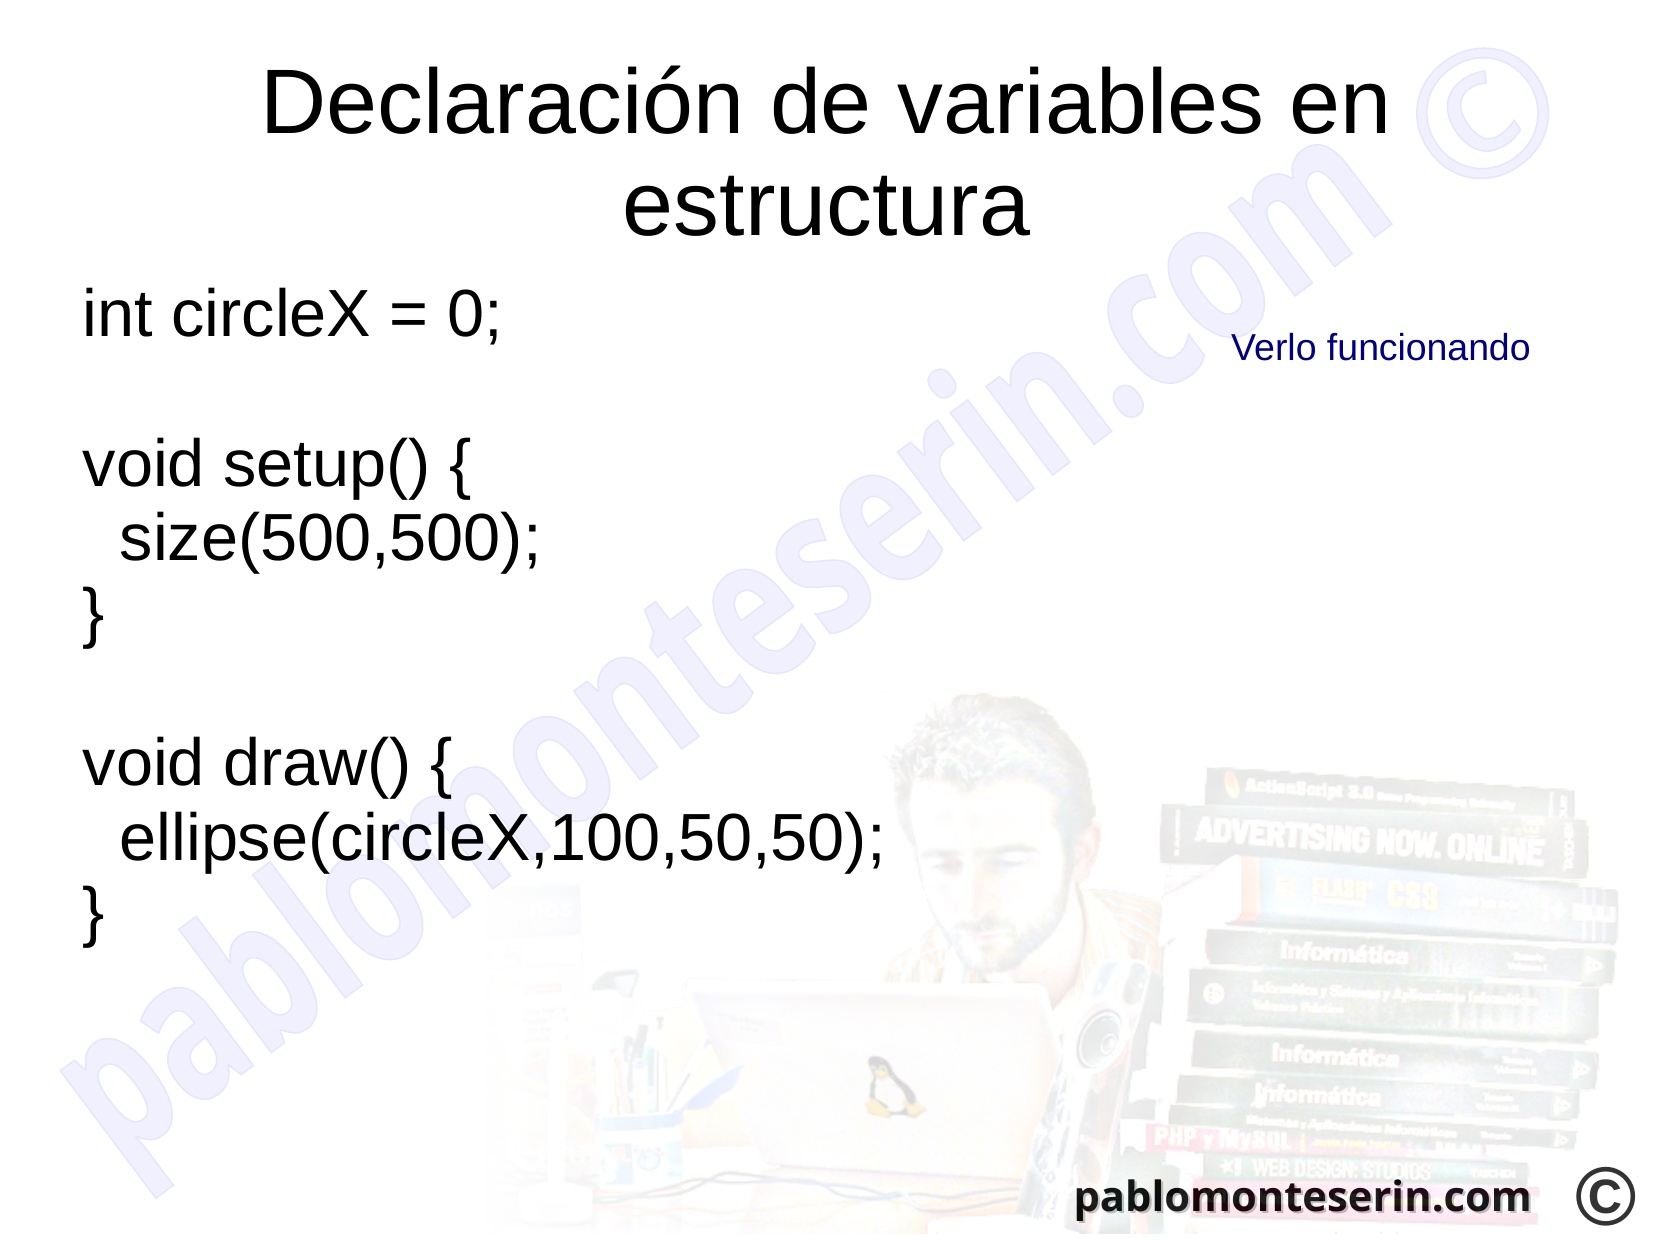

# Declaración de variables en estructura
int circleX = 0;
void setup() {
 size(500,500);
}
void draw() {
 ellipse(circleX,100,50,50);
}
Verlo funcionando